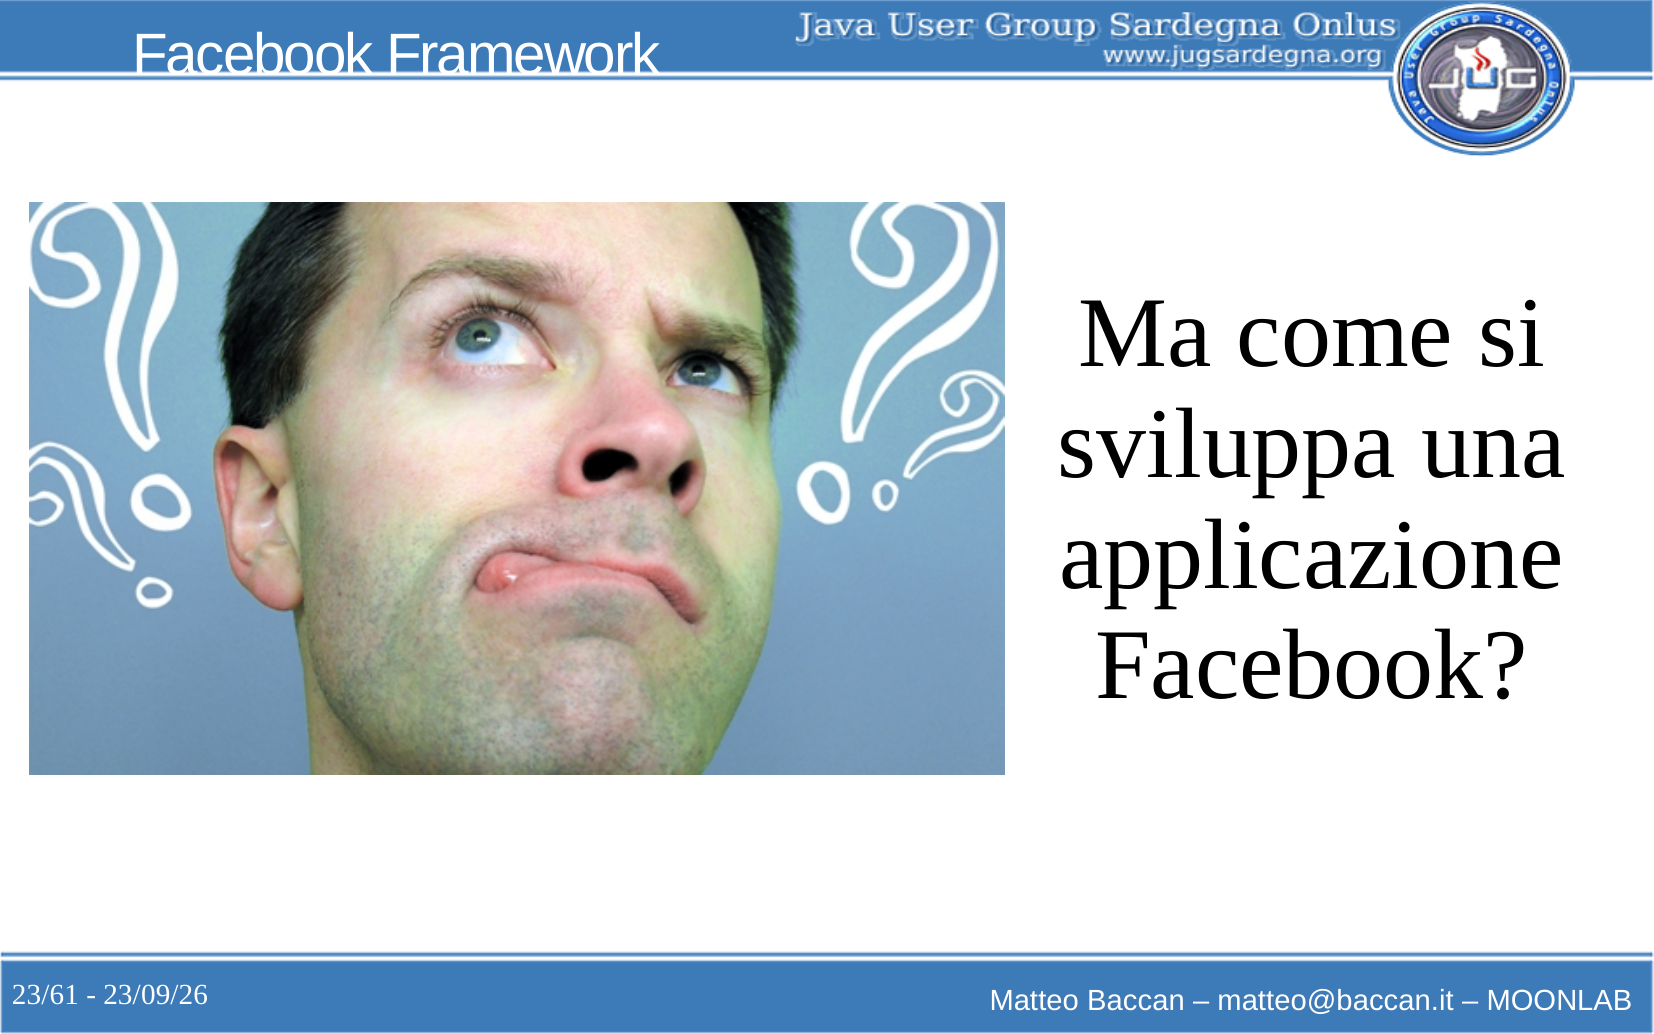

# Facebook Framework
Ma come si sviluppa una applicazione Facebook?
23